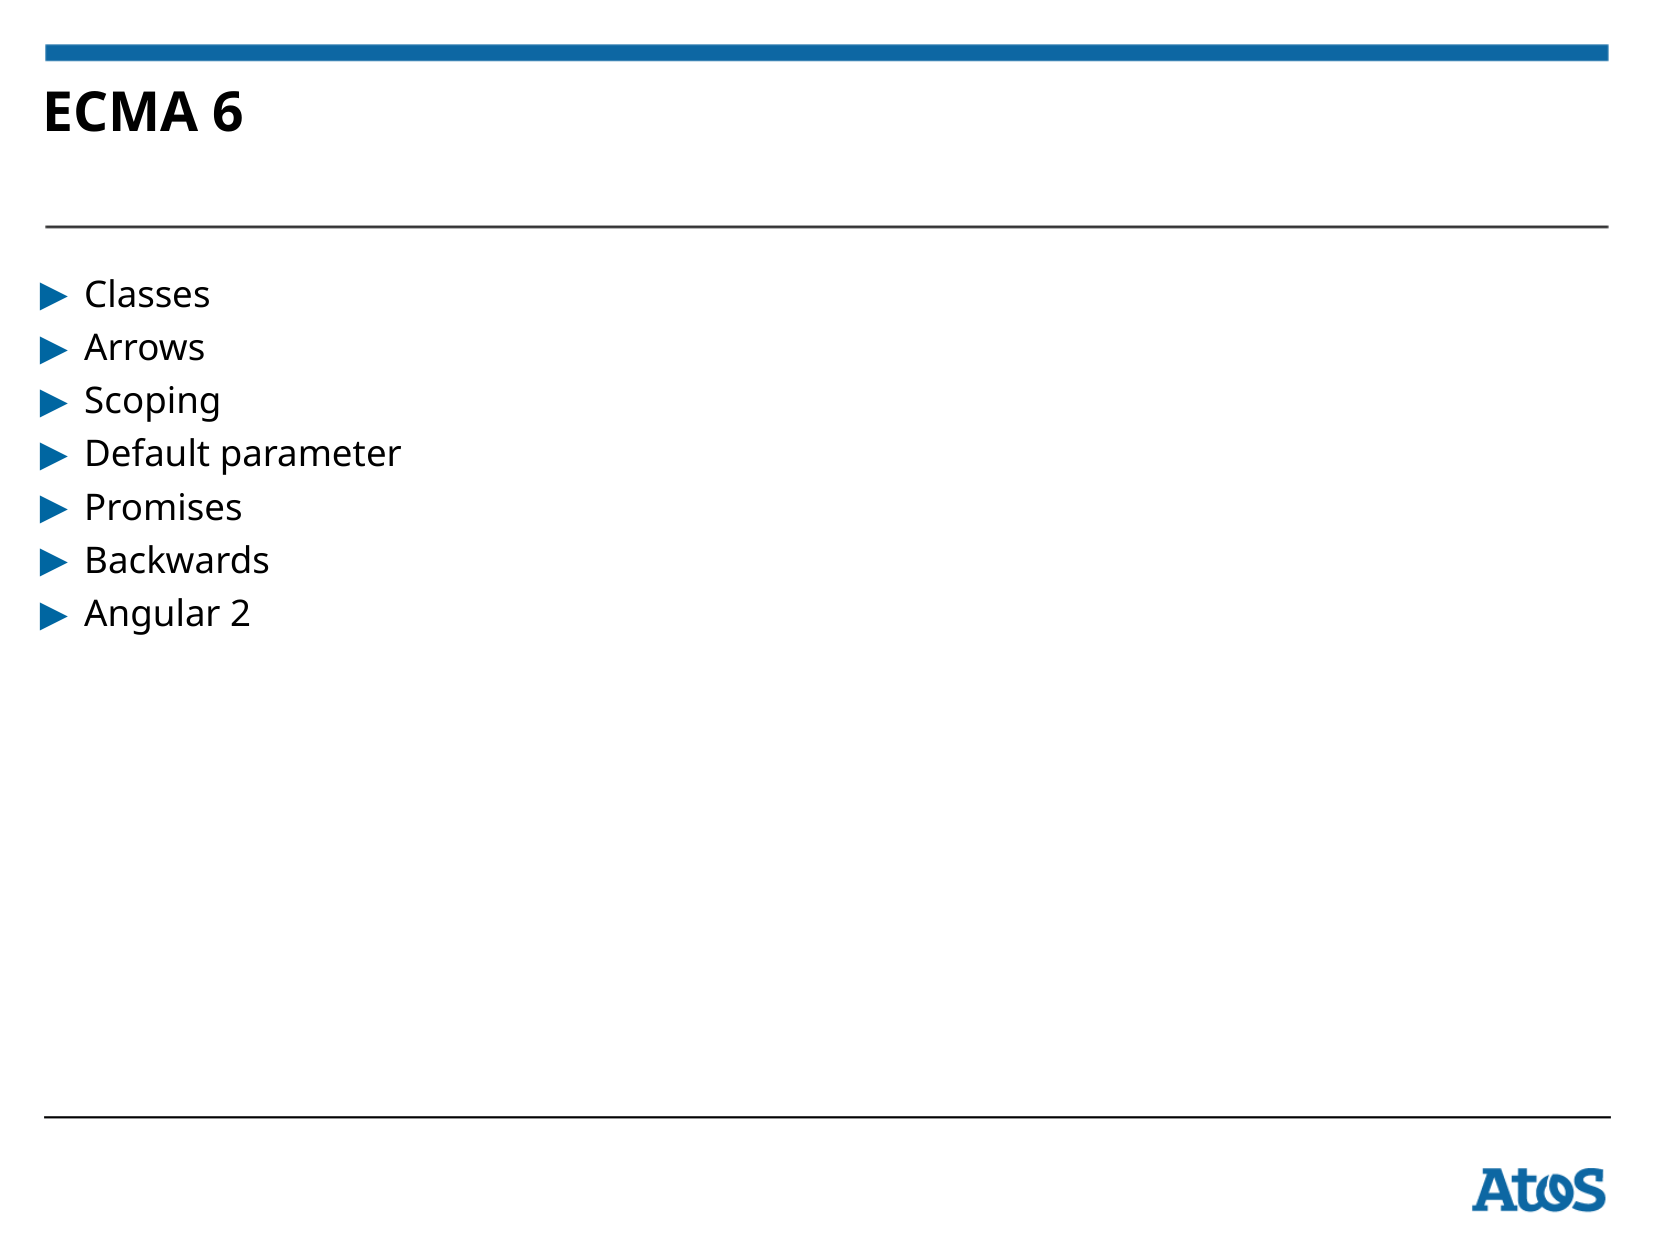

# ECMA 6
Classes
Arrows
Scoping
Default parameter
Promises
Backwards
Angular 2